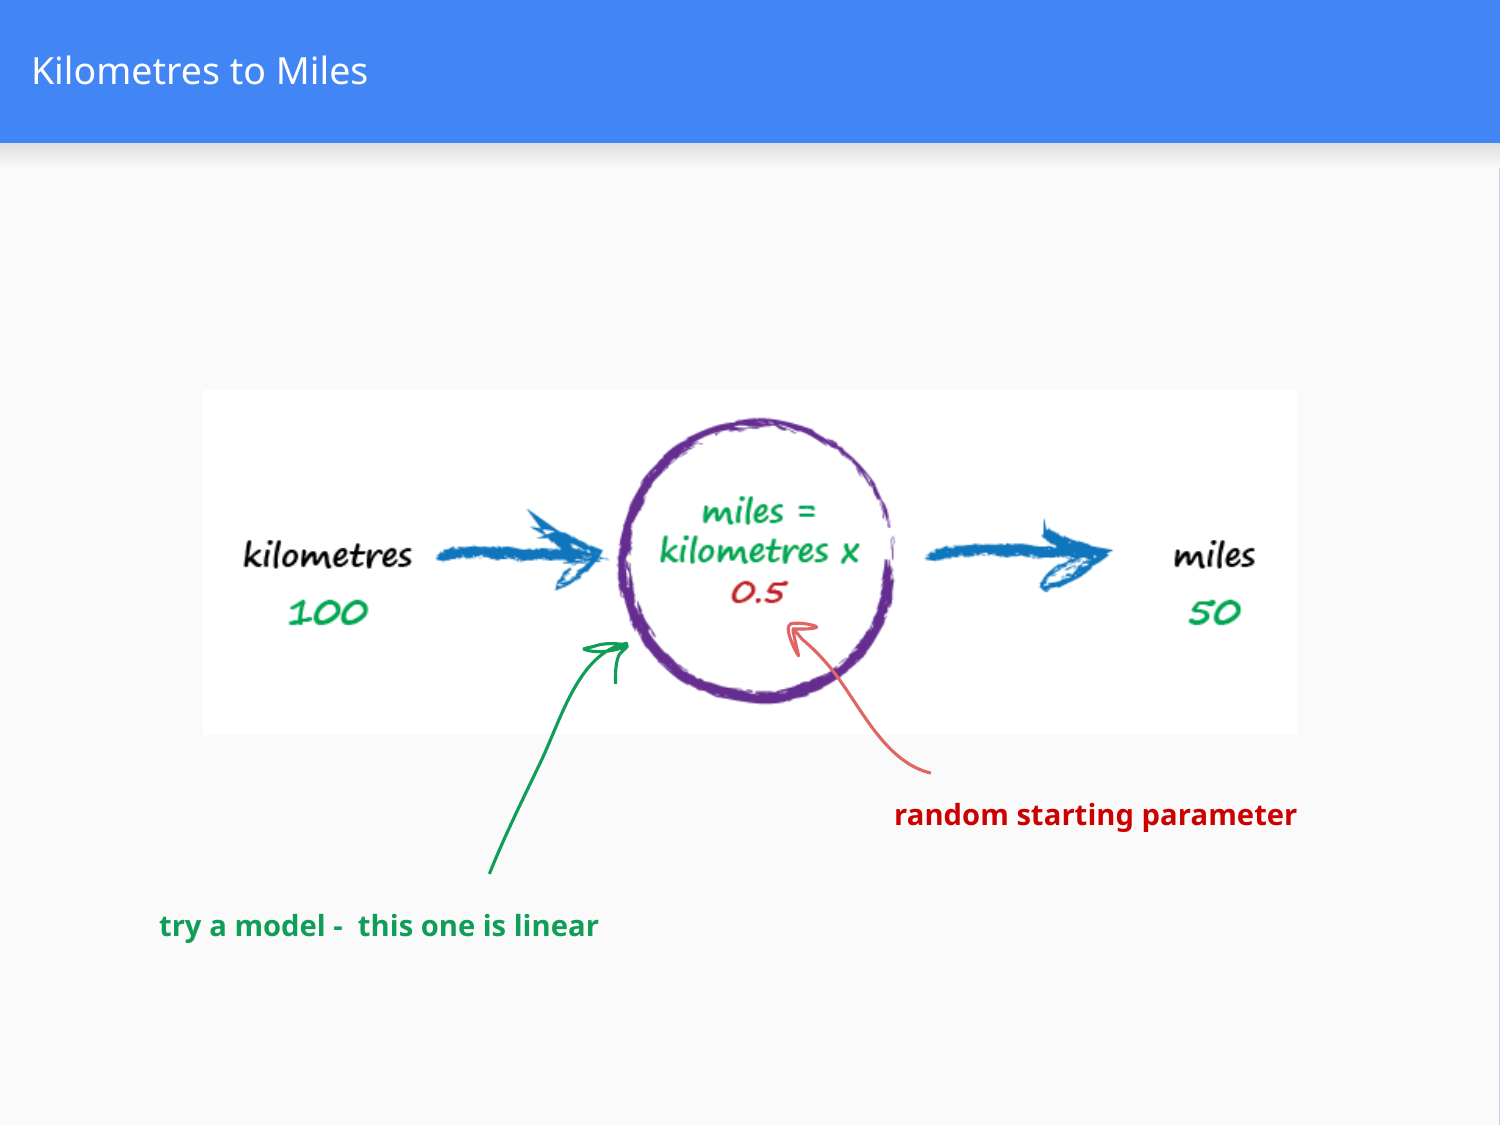

# Kilometres to Miles
random starting parameter
try a model - this one is linear